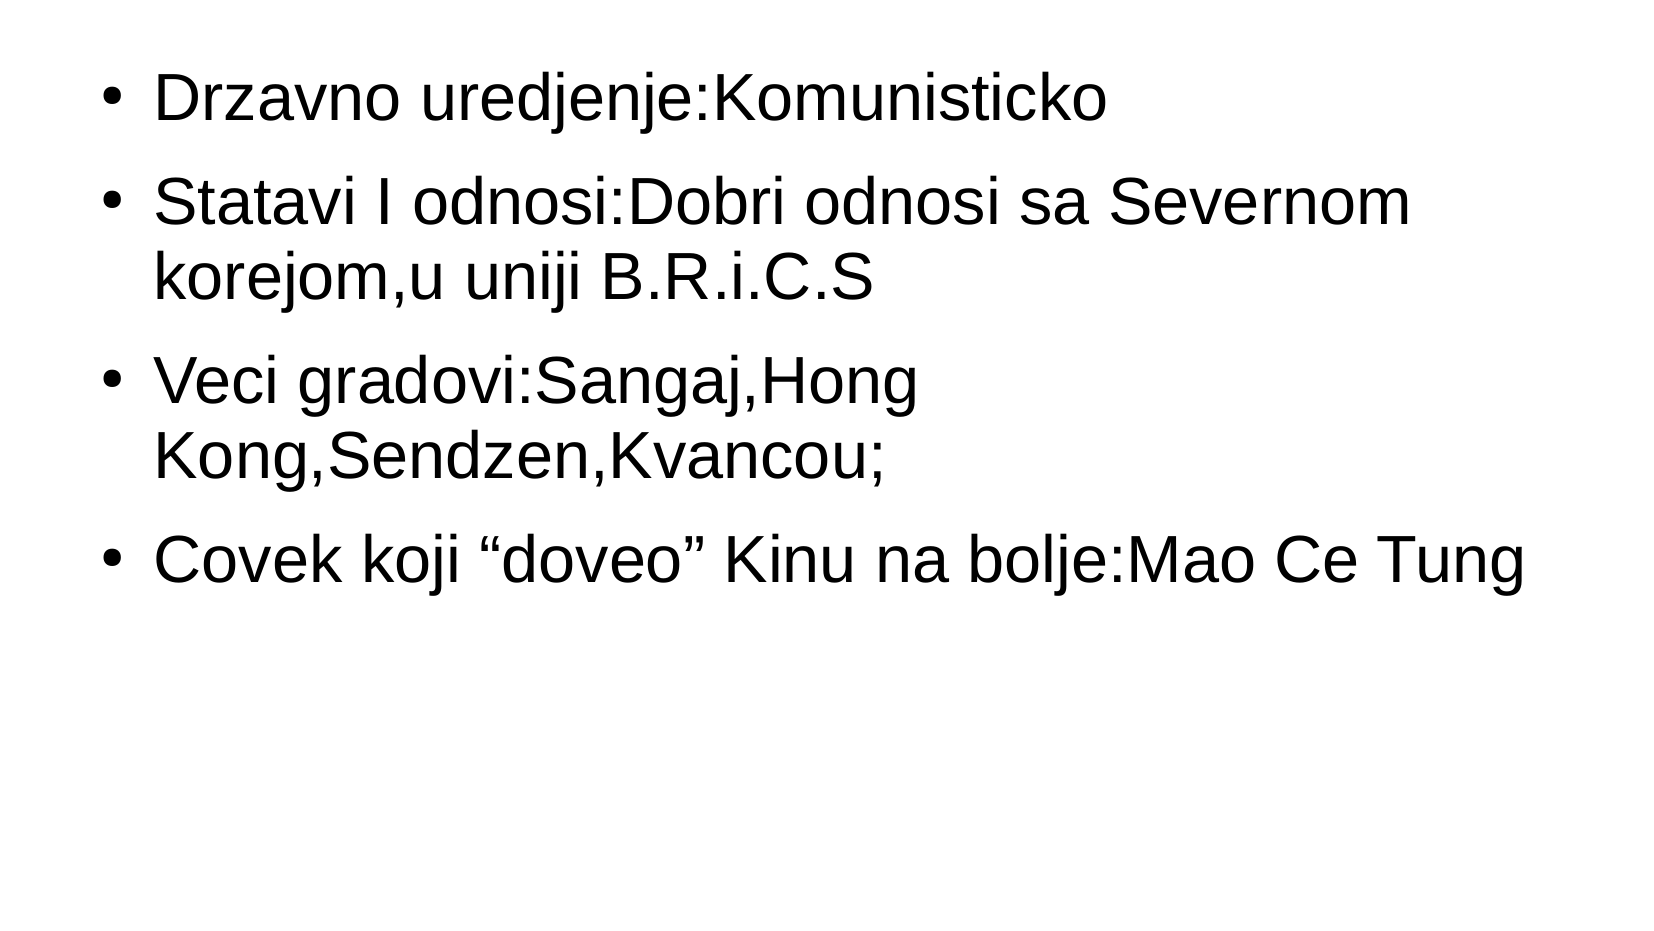

# Drzavno uredjenje:Komunisticko
Statavi I odnosi:Dobri odnosi sa Severnom korejom,u uniji B.R.i.C.S
Veci gradovi:Sangaj,Hong Kong,Sendzen,Kvancou;
Covek koji “doveo” Kinu na bolje:Mao Ce Tung